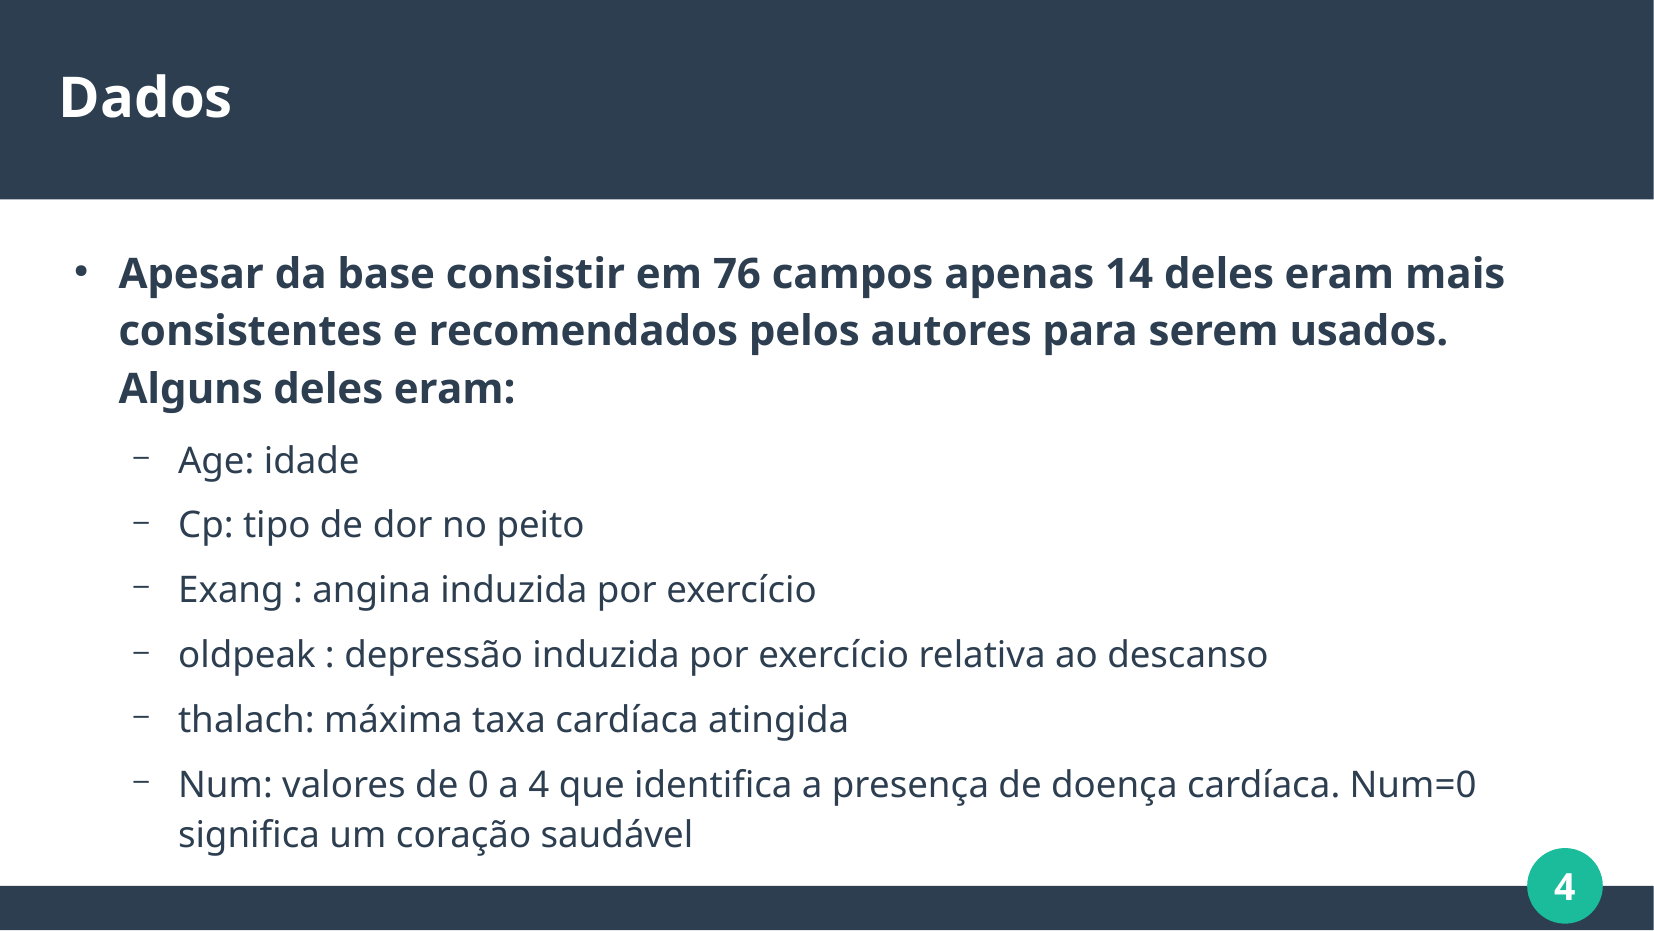

# Dados
Apesar da base consistir em 76 campos apenas 14 deles eram mais consistentes e recomendados pelos autores para serem usados. Alguns deles eram:
Age: idade
Cp: tipo de dor no peito
Exang : angina induzida por exercício
oldpeak : depressão induzida por exercício relativa ao descanso
thalach: máxima taxa cardíaca atingida
Num: valores de 0 a 4 que identifica a presença de doença cardíaca. Num=0 significa um coração saudável